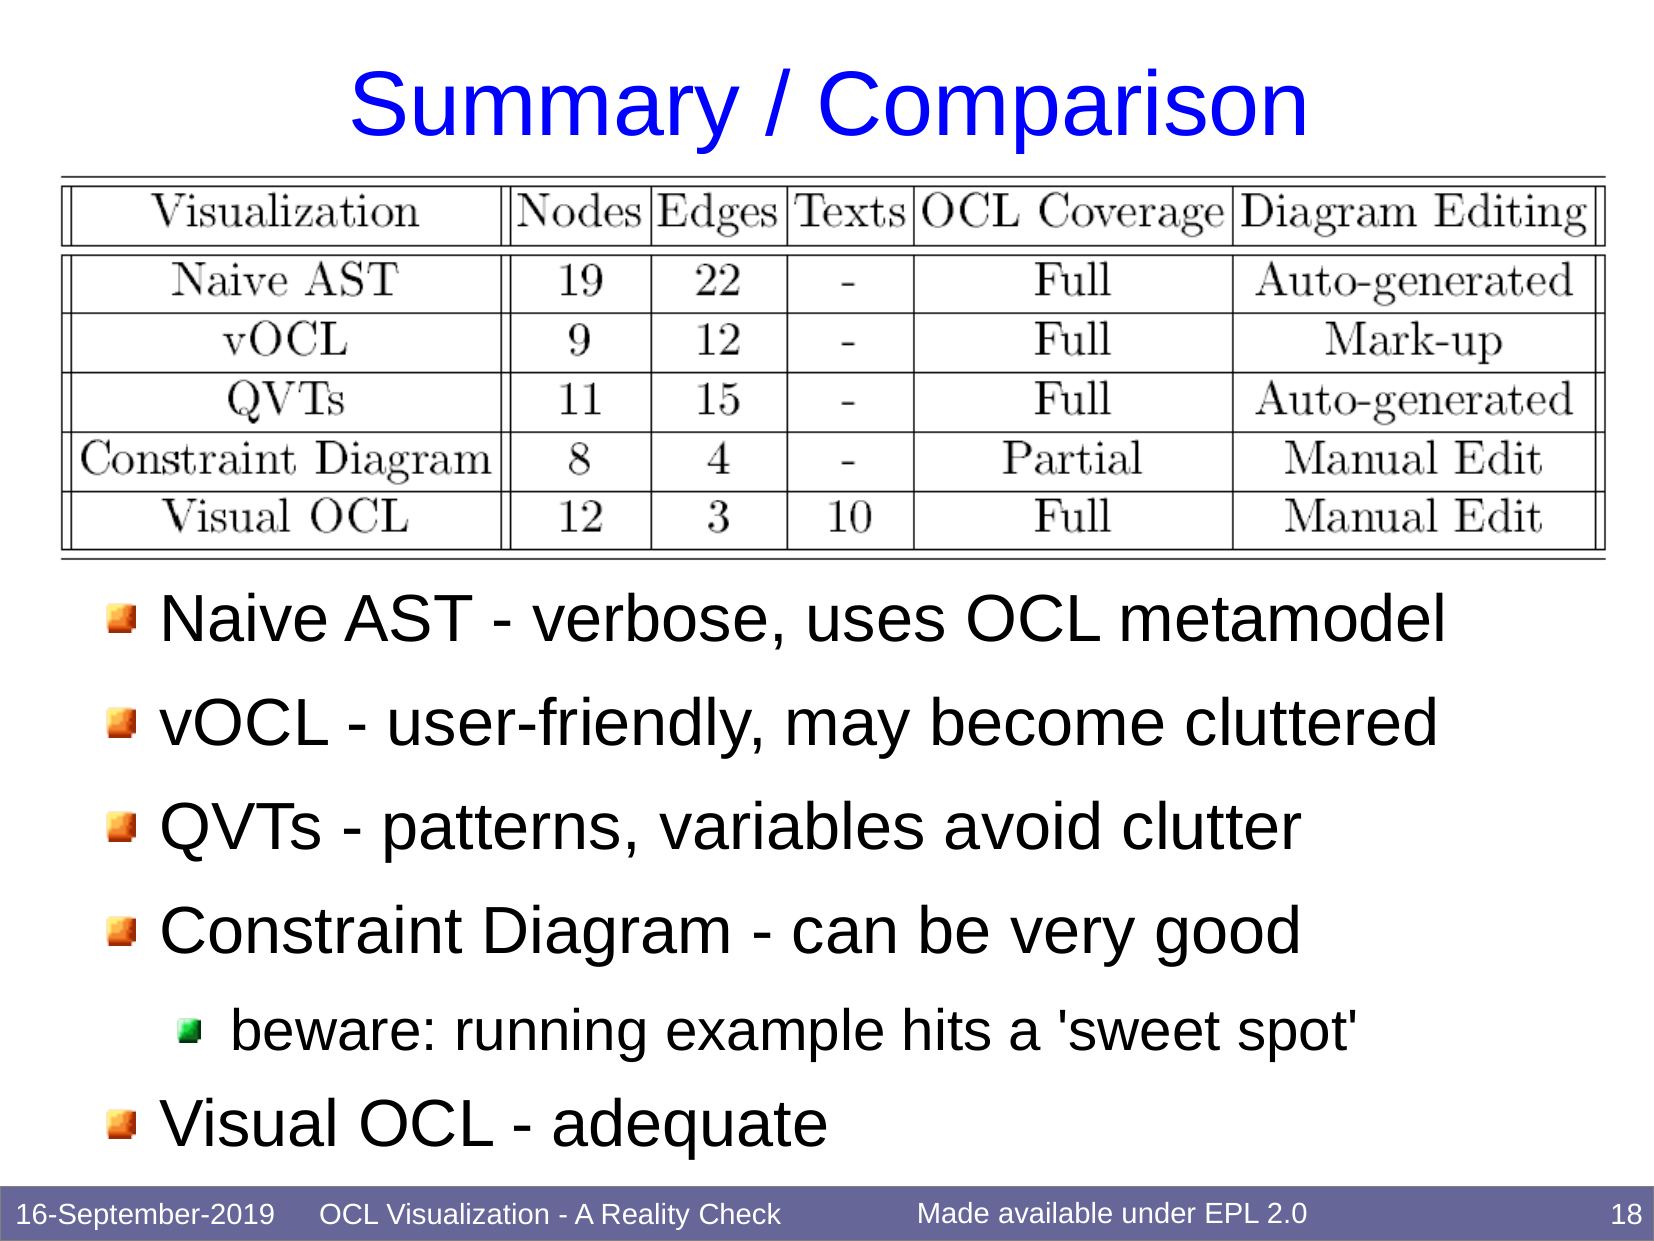

# Summary / Comparison
Naive AST - verbose, uses OCL metamodel
vOCL - user-friendly, may become cluttered
QVTs - patterns, variables avoid clutter
Constraint Diagram - can be very good
beware: running example hits a 'sweet spot'
Visual OCL - adequate
16-September-2019
OCL Visualization - A Reality Check
18